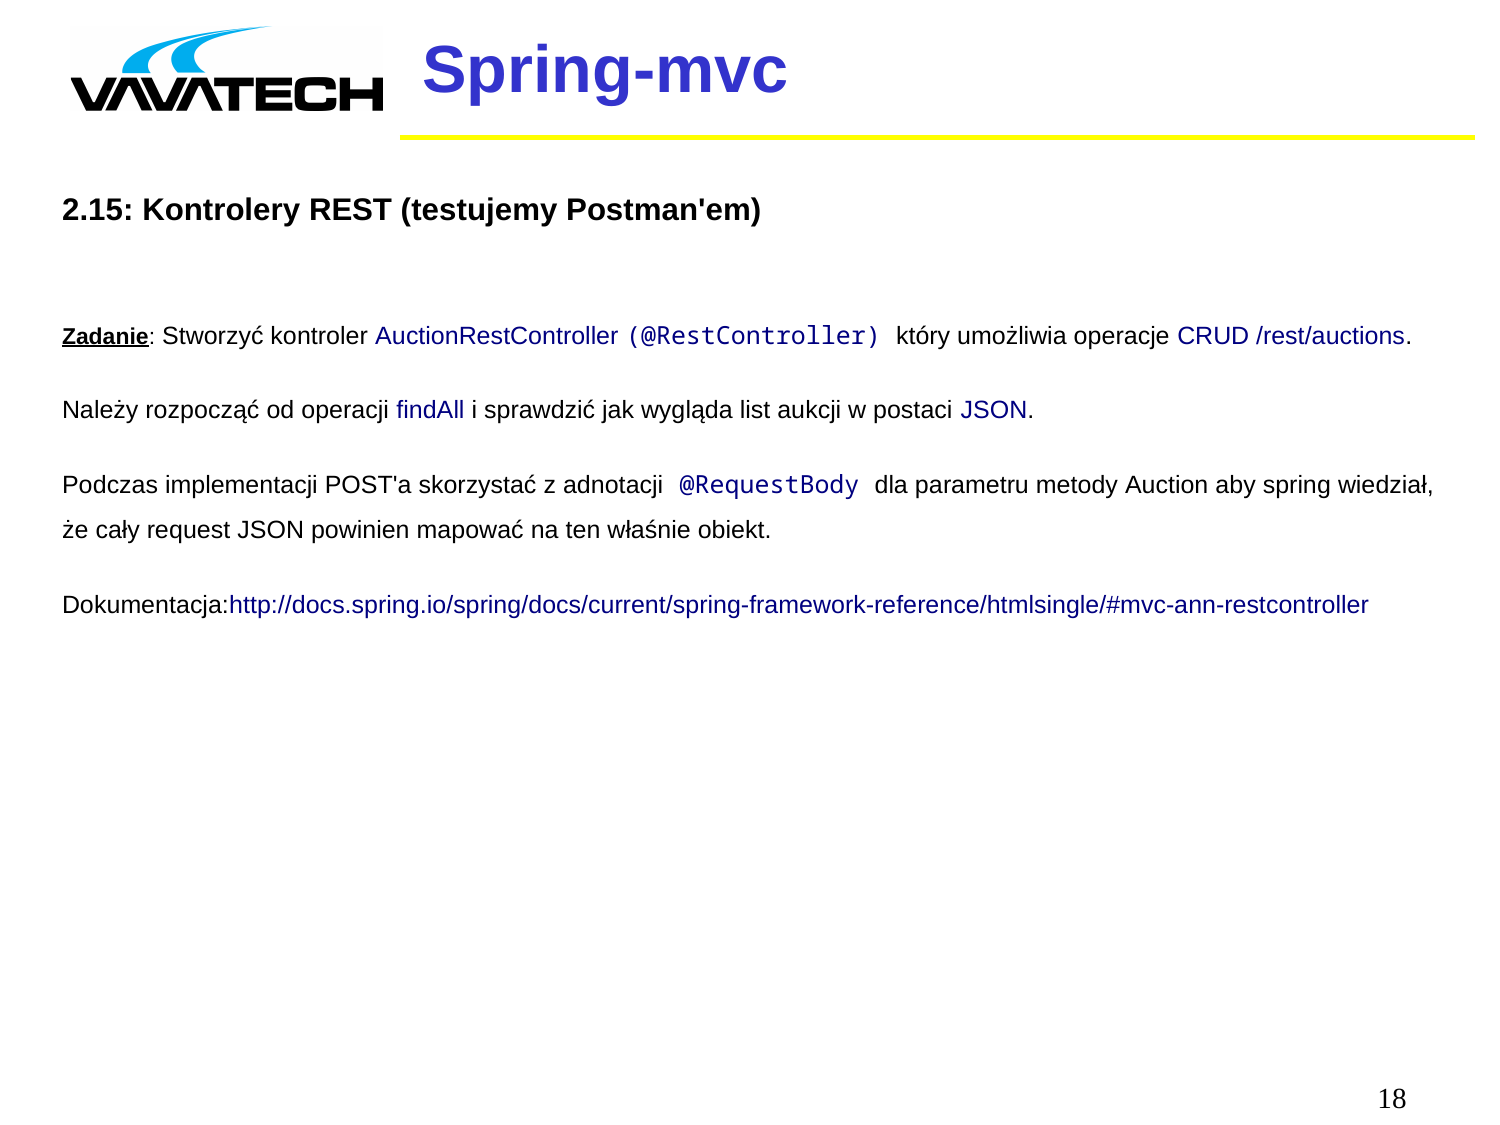

# Spring-mvc
2.15: Kontrolery REST (testujemy Postman'em)
Zadanie: Stworzyć kontroler AuctionRestController (@RestController) który umożliwia operacje CRUD /rest/auctions.
Należy rozpocząć od operacji findAll i sprawdzić jak wygląda list aukcji w postaci JSON.
Podczas implementacji POST'a skorzystać z adnotacji @RequestBody dla parametru metody Auction aby spring wiedział, że cały request JSON powinien mapować na ten właśnie obiekt.
Dokumentacja:http://docs.spring.io/spring/docs/current/spring-framework-reference/htmlsingle/#mvc-ann-restcontroller
18